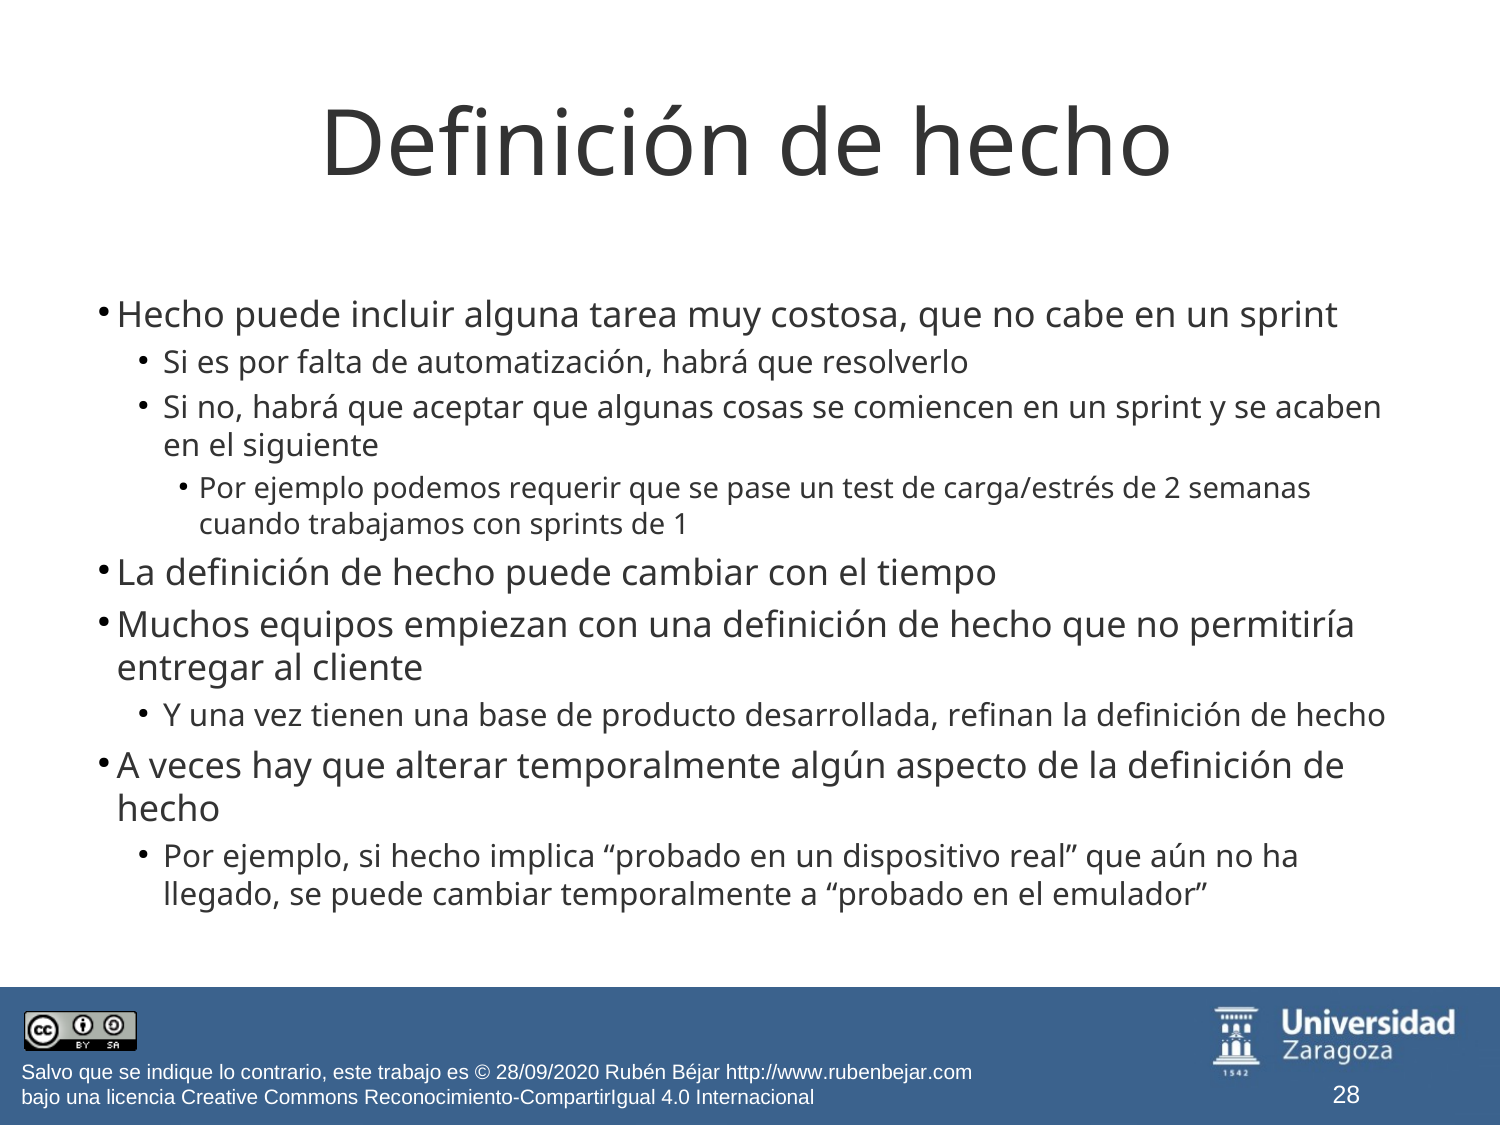

# Definición de hecho
Hecho puede incluir alguna tarea muy costosa, que no cabe en un sprint
Si es por falta de automatización, habrá que resolverlo
Si no, habrá que aceptar que algunas cosas se comiencen en un sprint y se acaben en el siguiente
Por ejemplo podemos requerir que se pase un test de carga/estrés de 2 semanas cuando trabajamos con sprints de 1
La definición de hecho puede cambiar con el tiempo
Muchos equipos empiezan con una definición de hecho que no permitiría entregar al cliente
Y una vez tienen una base de producto desarrollada, refinan la definición de hecho
A veces hay que alterar temporalmente algún aspecto de la definición de hecho
Por ejemplo, si hecho implica “probado en un dispositivo real” que aún no ha llegado, se puede cambiar temporalmente a “probado en el emulador”